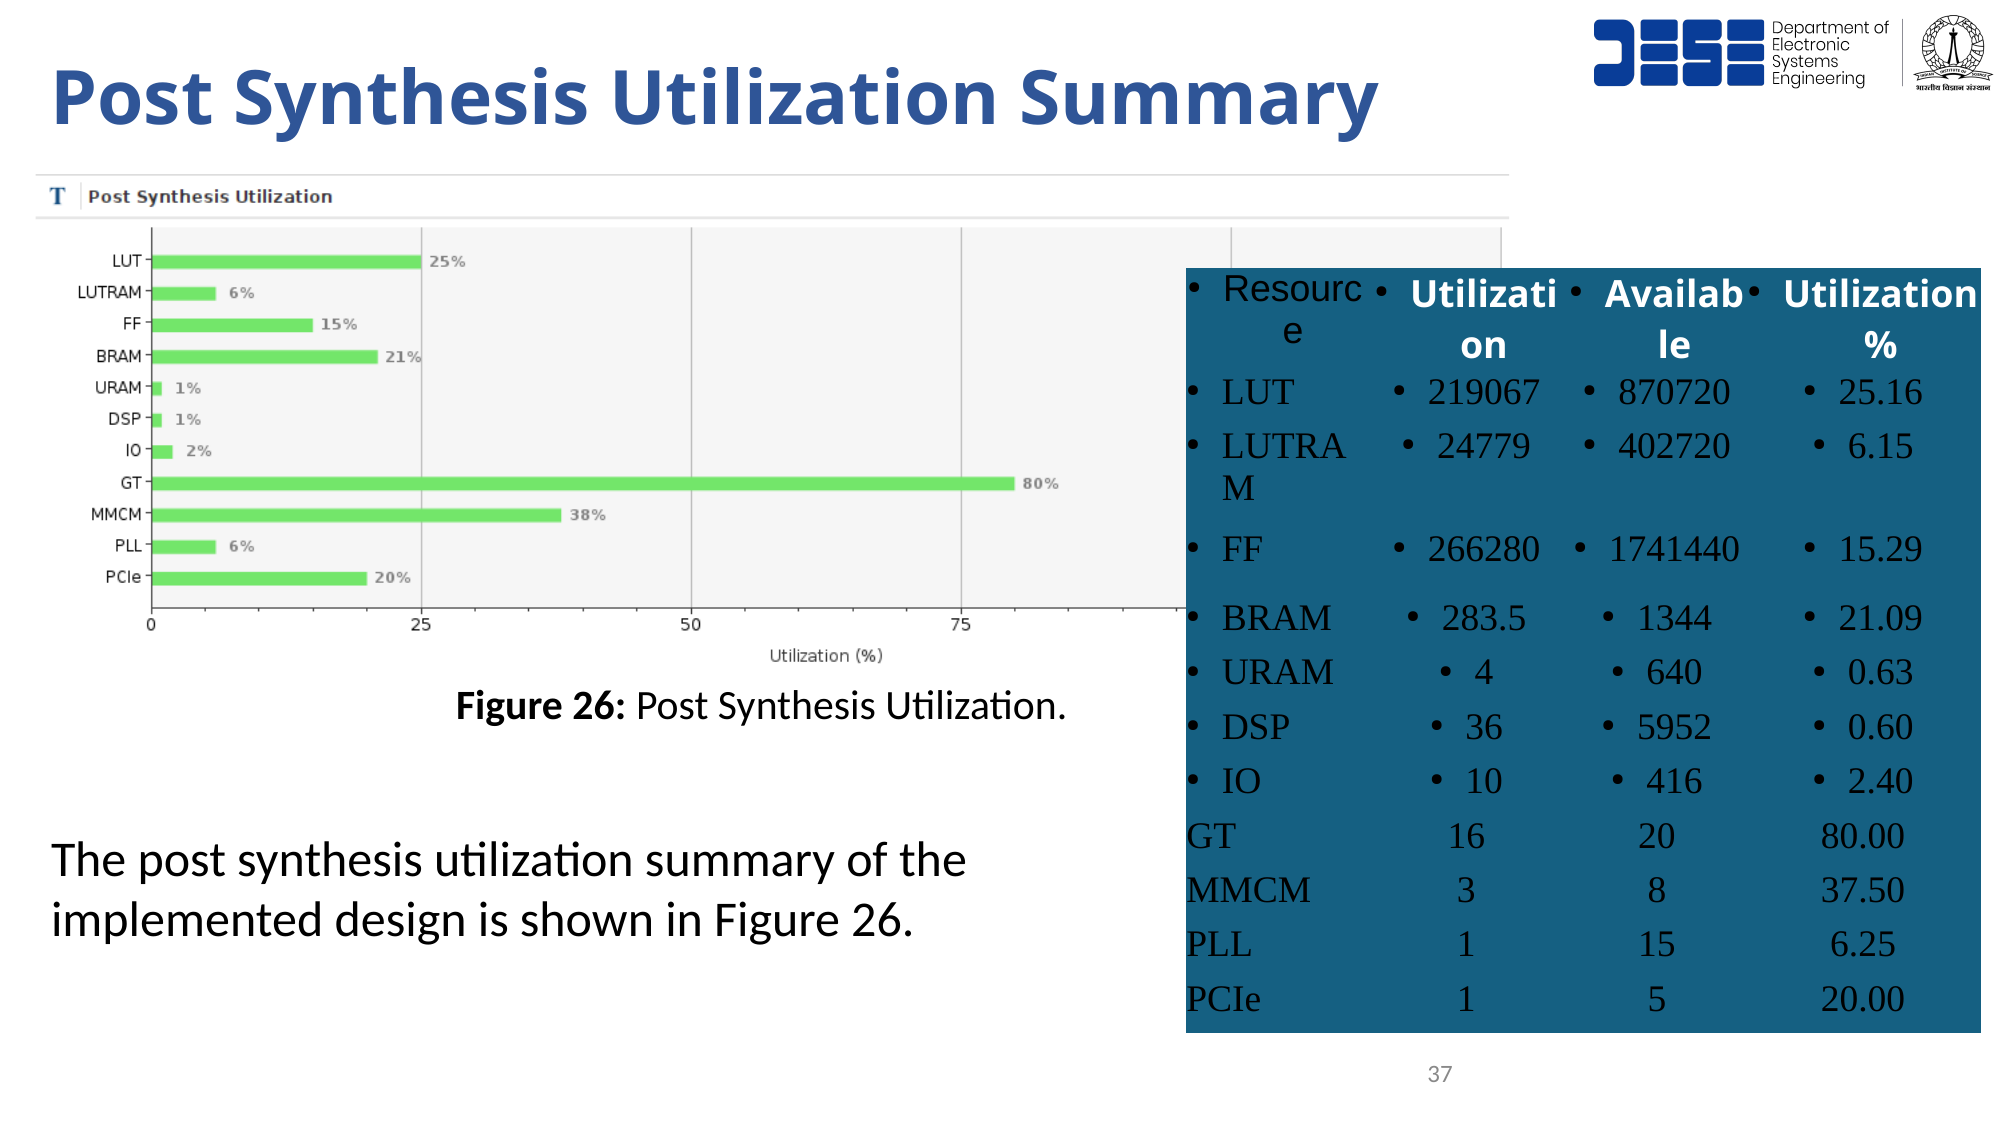

# Post Synthesis Utilization Summary
| Resource | Utilization | Available | Utilization % |
| --- | --- | --- | --- |
| LUT | 219067 | 870720 | 25.16 |
| LUTRAM | 24779 | 402720 | 6.15 |
| FF | 266280 | 1741440 | 15.29 |
| BRAM | 283.5 | 1344 | 21.09 |
| URAM | 4 | 640 | 0.63 |
| DSP | 36 | 5952 | 0.60 |
| IO | 10 | 416 | 2.40 |
| GT | 16 | 20 | 80.00 |
| MMCM | 3 | 8 | 37.50 |
| PLL | 1 | 15 | 6.25 |
| PCIe | 1 | 5 | 20.00 |
Figure 26: Post Synthesis Utilization.
The post synthesis utilization summary of the implemented design is shown in Figure 26.